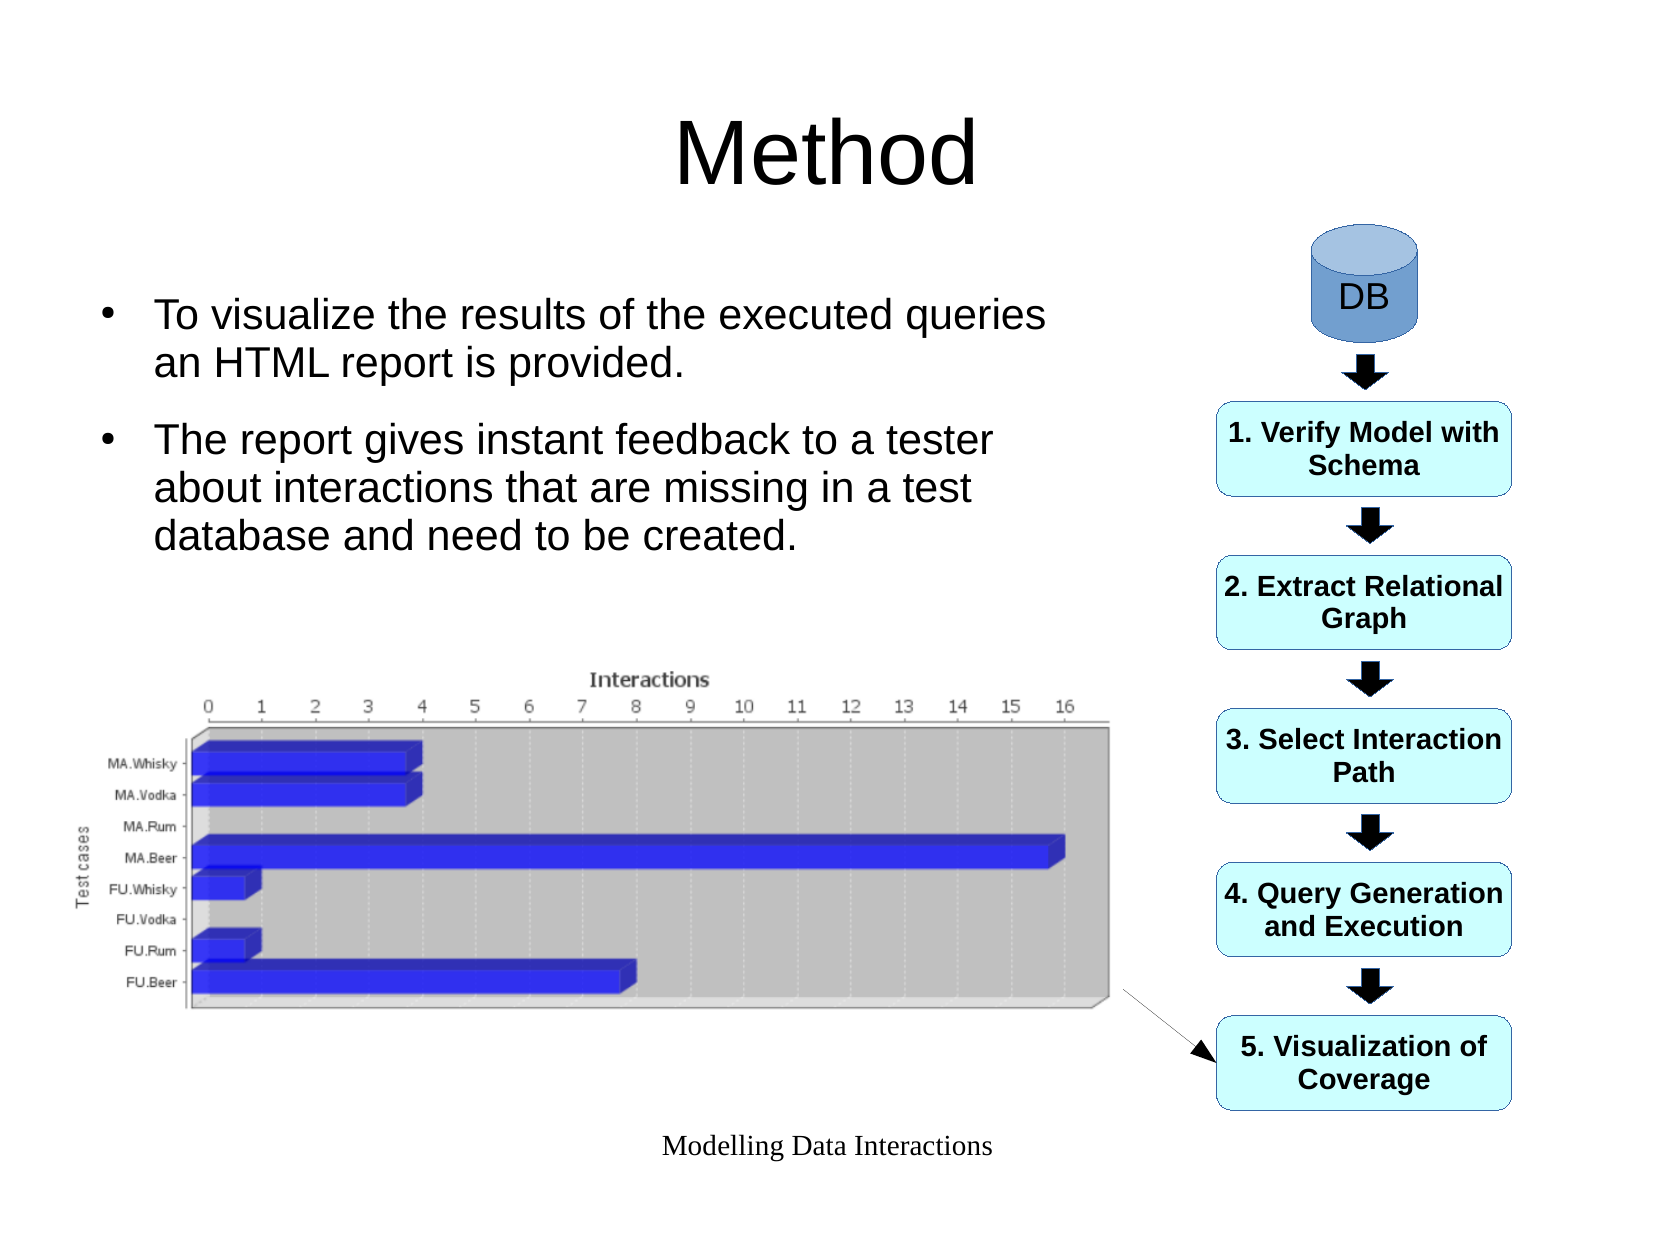

# Method
DB
To visualize the results of the executed queries an HTML report is provided.
The report gives instant feedback to a tester about interactions that are missing in a test database and need to be created.
1. Verify Model with
Schema
2. Extract Relational
Graph
3. Select Interaction
Path
4. Query Generation
and Execution
5. Visualization of
Coverage
Modelling Data Interactions